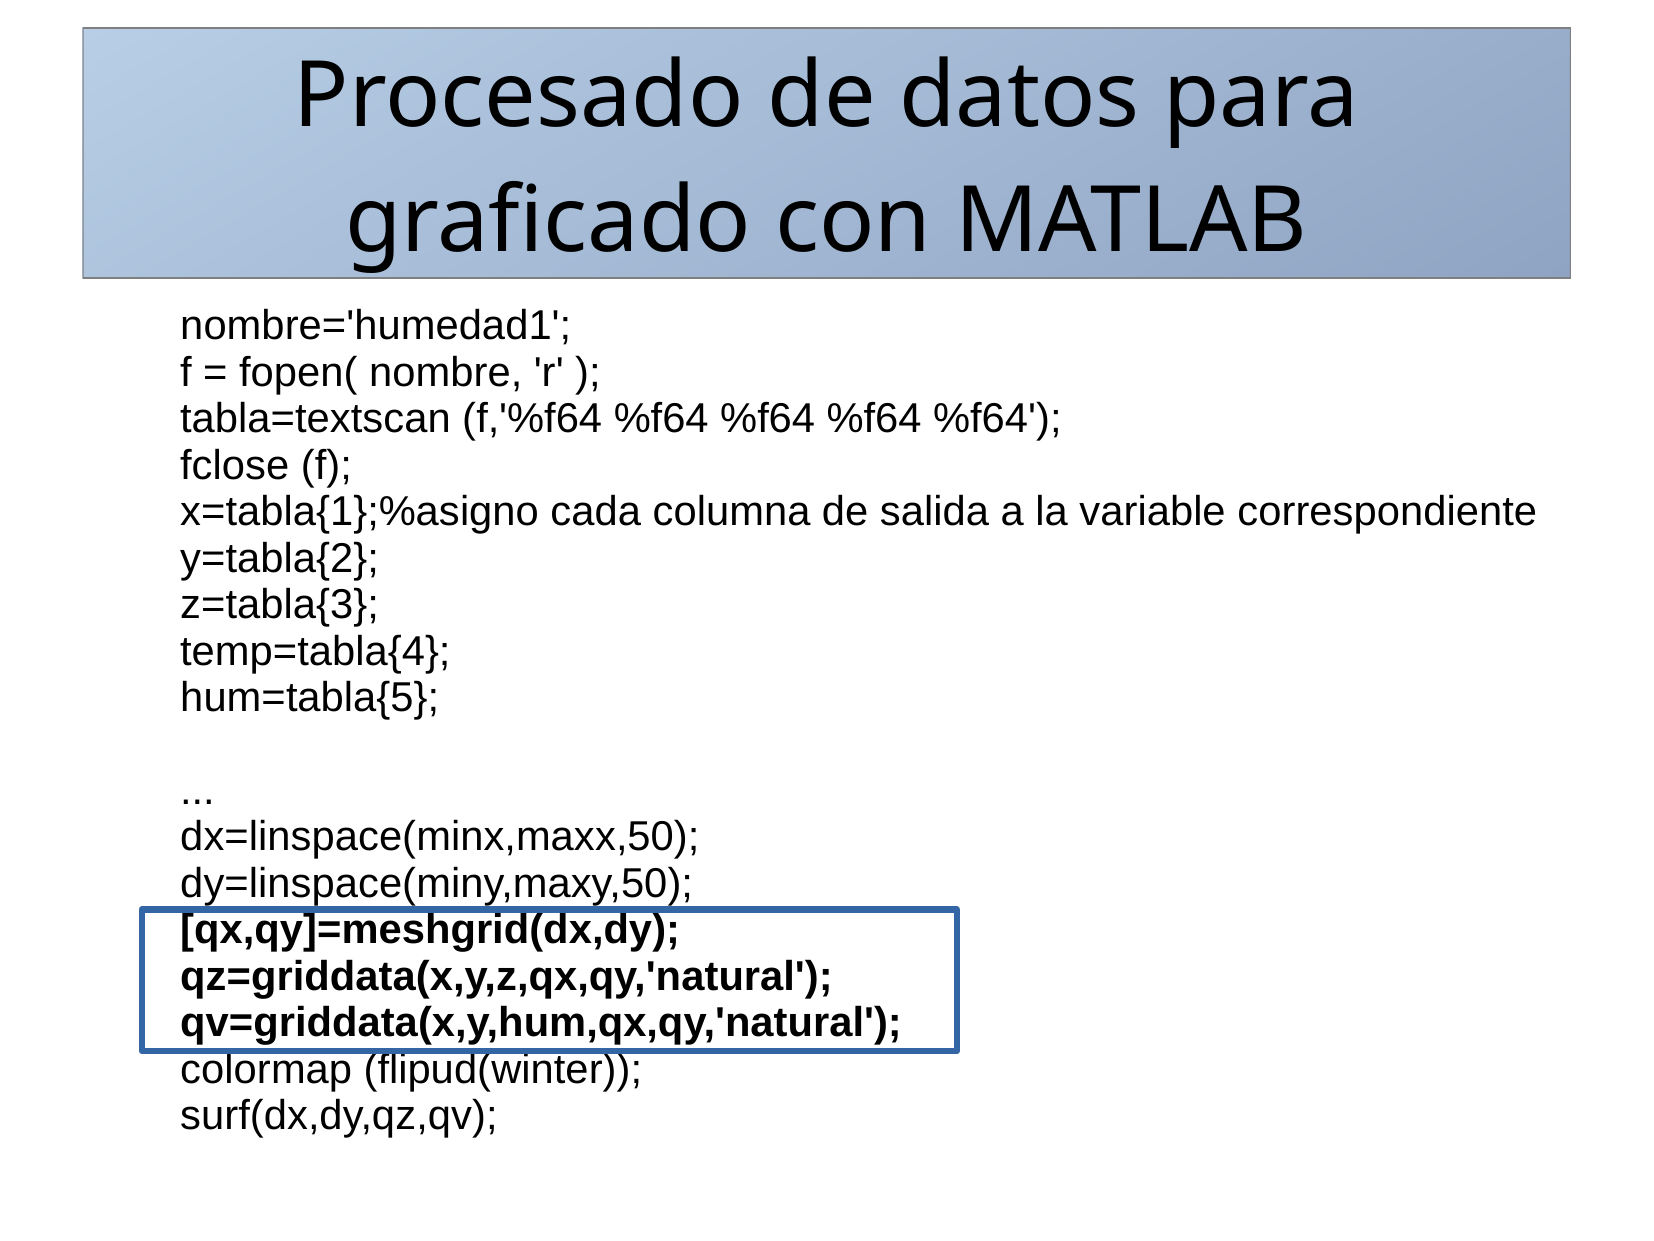

# Procesado de datos para graficado con MATLAB
nombre='humedad1';
f = fopen( nombre, 'r' );
tabla=textscan (f,'%f64 %f64 %f64 %f64 %f64');
fclose (f);
x=tabla{1};%asigno cada columna de salida a la variable correspondiente
y=tabla{2};
z=tabla{3};
temp=tabla{4};
hum=tabla{5};
...
dx=linspace(minx,maxx,50);
dy=linspace(miny,maxy,50);
[qx,qy]=meshgrid(dx,dy);
qz=griddata(x,y,z,qx,qy,'natural');
qv=griddata(x,y,hum,qx,qy,'natural');
colormap (flipud(winter));
surf(dx,dy,qz,qv);